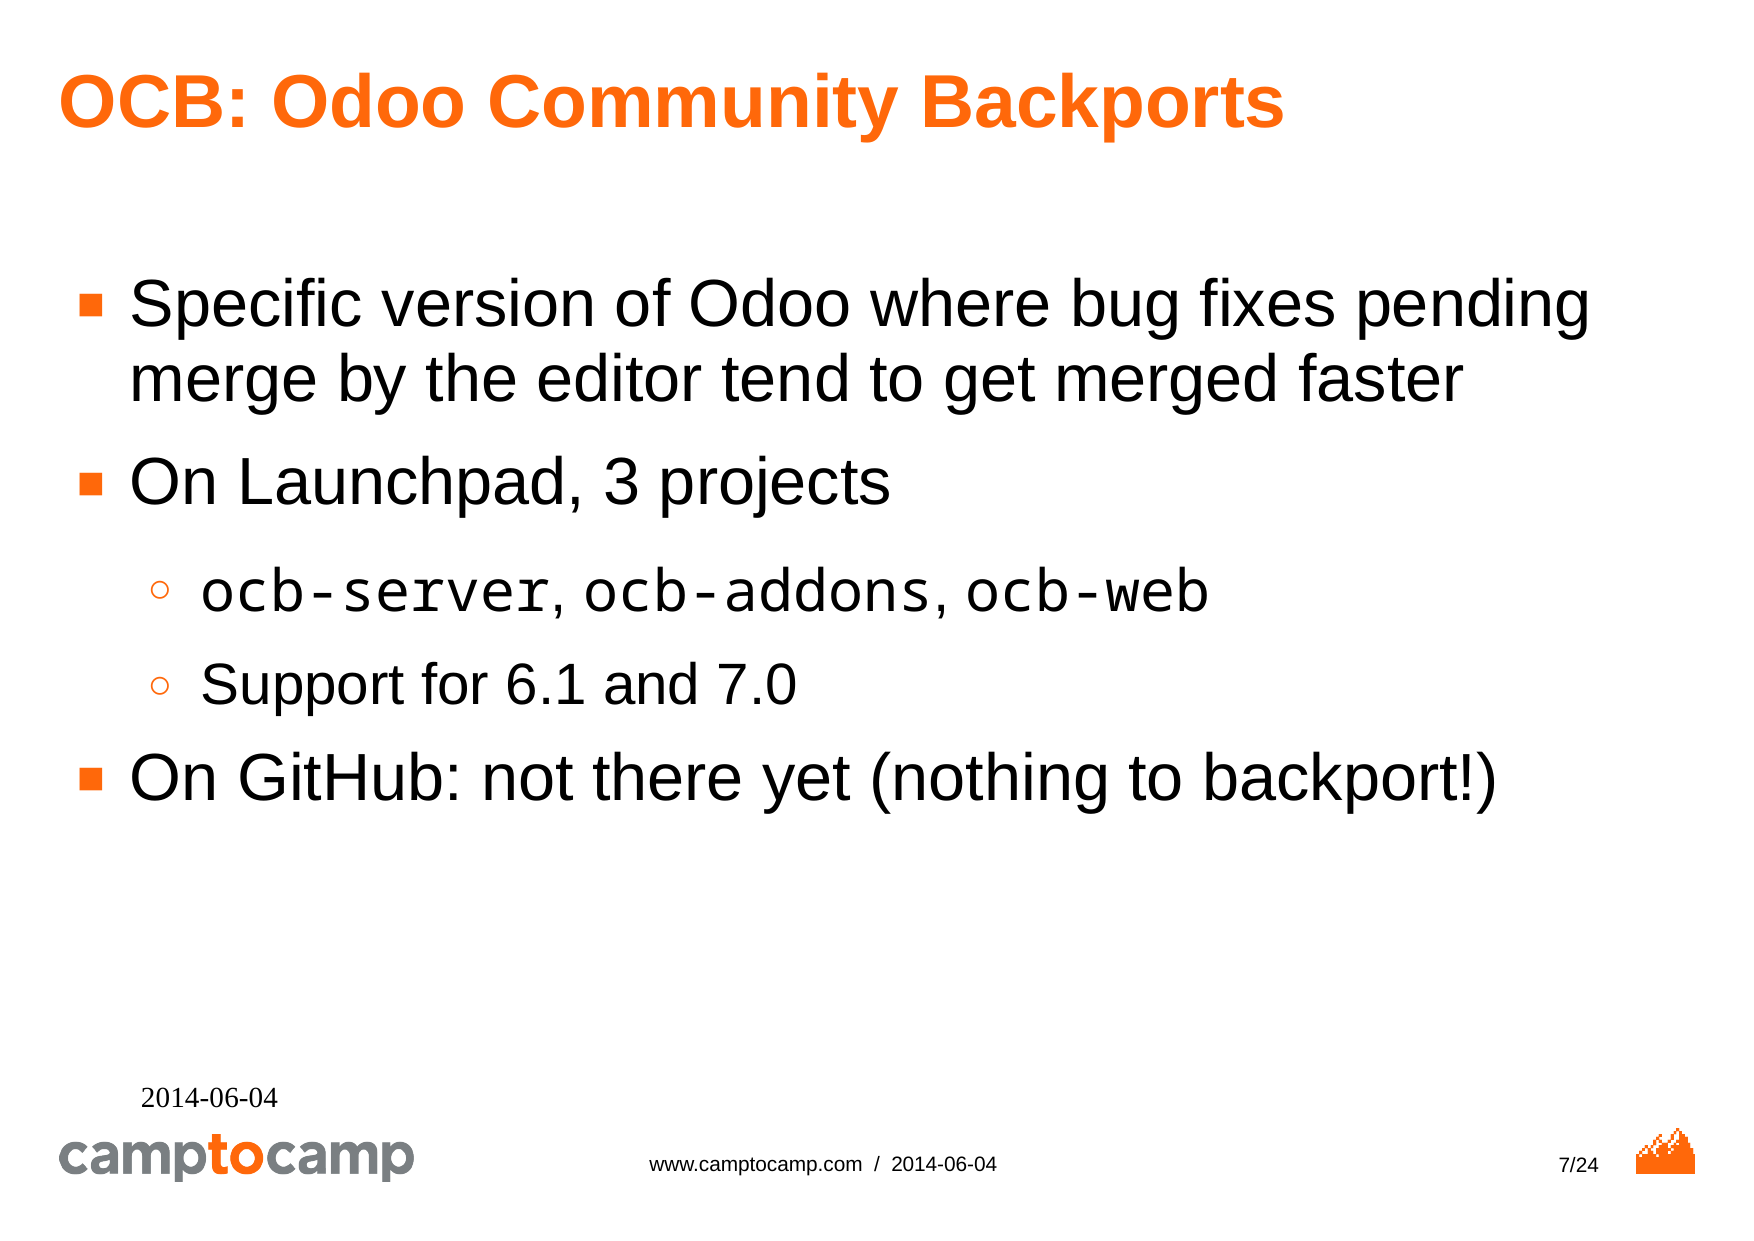

# OCB: Odoo Community Backports
Specific version of Odoo where bug fixes pending merge by the editor tend to get merged faster
On Launchpad, 3 projects
ocb-server, ocb-addons, ocb-web
Support for 6.1 and 7.0
On GitHub: not there yet (nothing to backport!)
2014-06-04